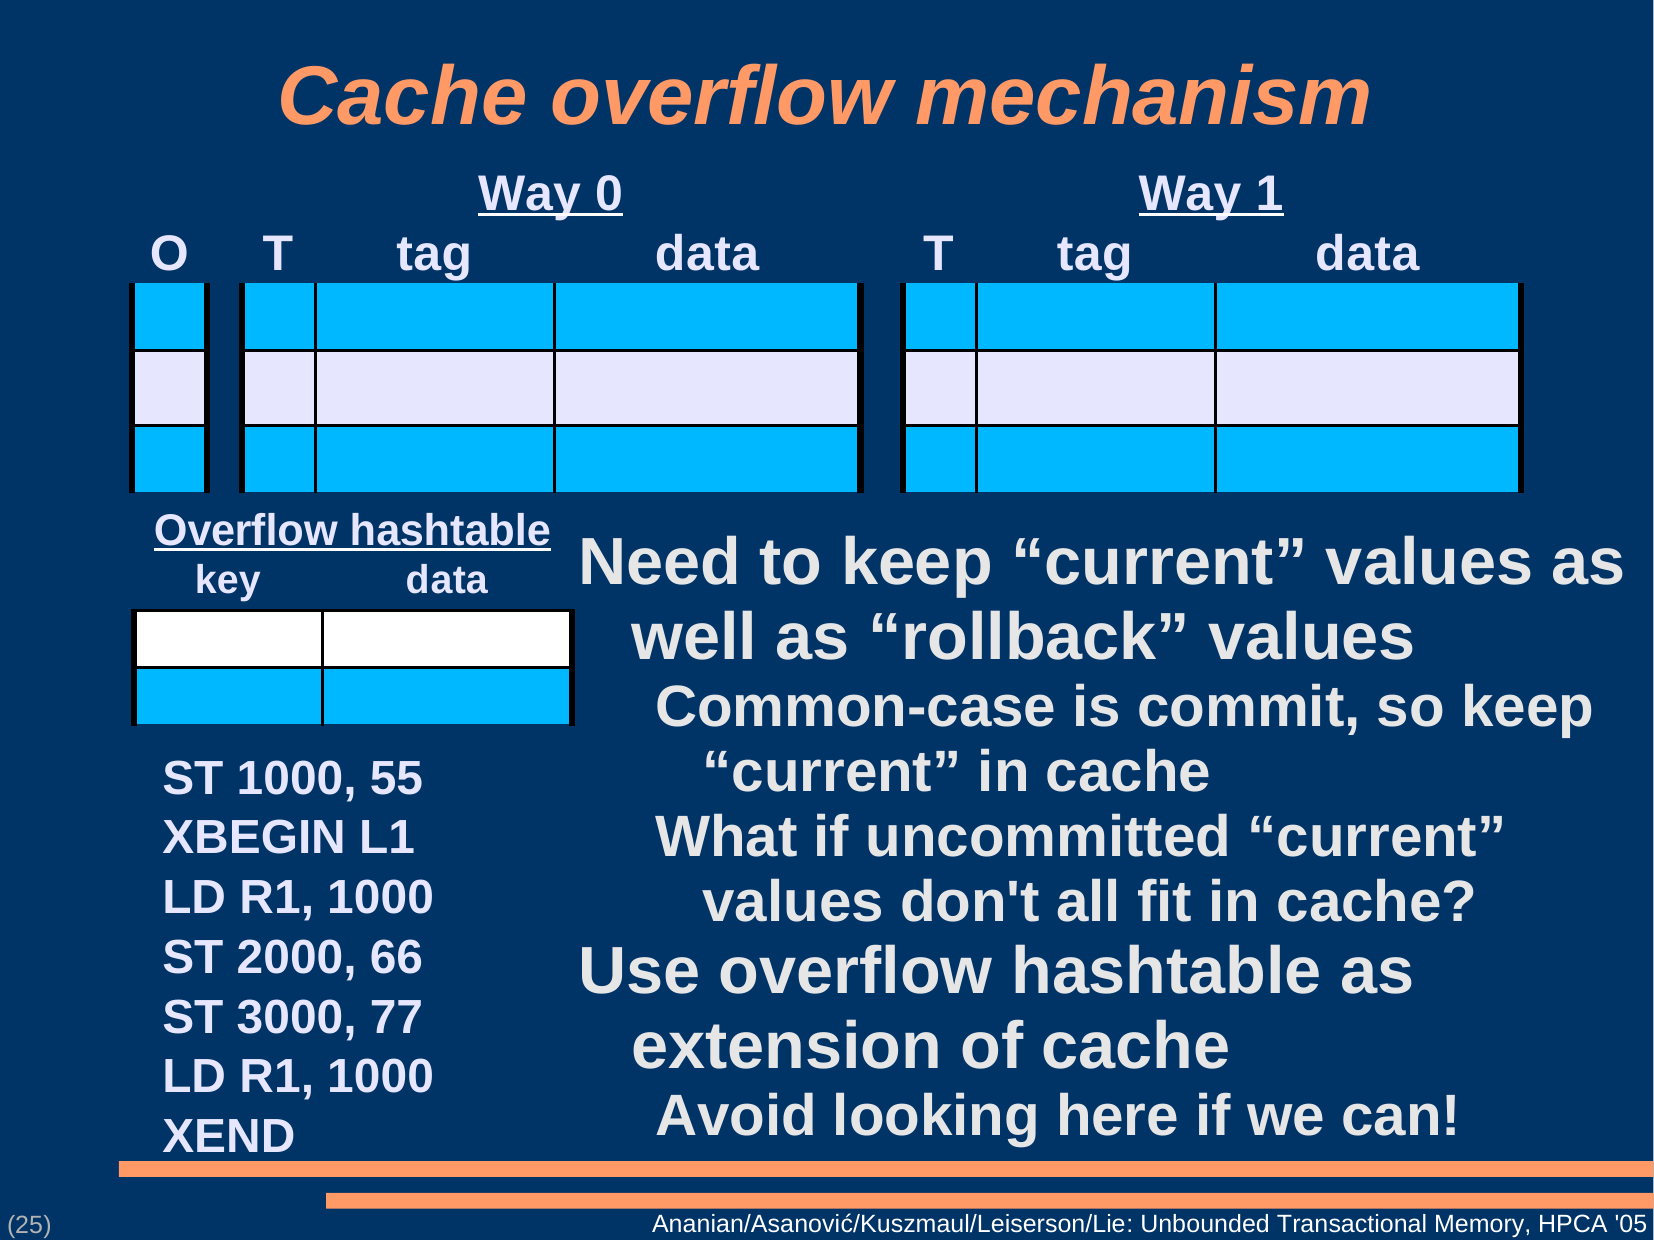

# Cache overflow mechanism
Need to keep “current” values as well as “rollback” values
Common-case is commit, so keep “current” in cache
What if uncommitted “current” values don't all fit in cache?
Use overflow hashtable as extension of cache
Avoid looking here if we can!
ST 1000, 55
XBEGIN L1
LD R1, 1000
ST 2000, 66
ST 3000, 77
LD R1, 1000
XEND